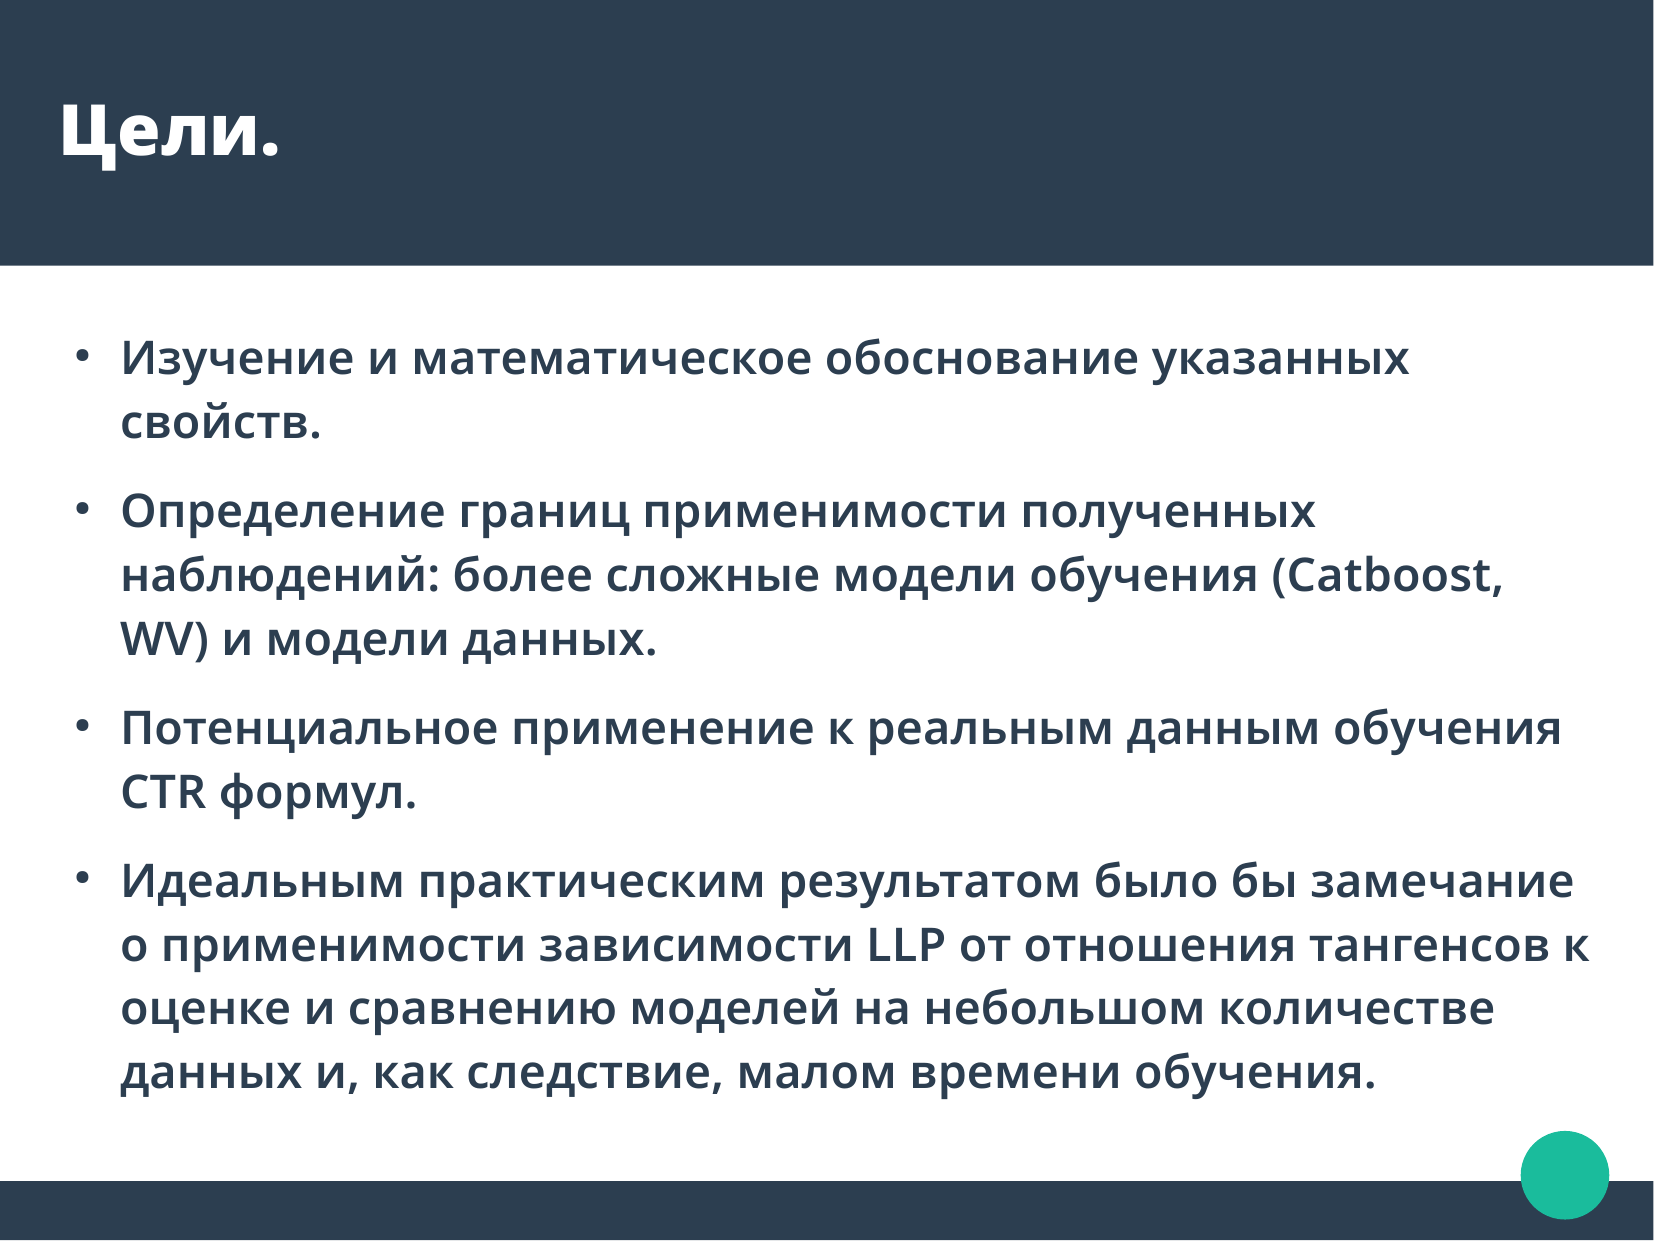

# Цели.
Изучение и математическое обоснование указанных свойств.
Определение границ применимости полученных наблюдений: более сложные модели обучения (Catboost, WV) и модели данных.
Потенциальное применение к реальным данным обучения CTR формул.
Идеальным практическим результатом было бы замечание о применимости зависимости LLP от отношения тангенсов к оценке и сравнению моделей на небольшом количестве данных и, как следствие, малом времени обучения.